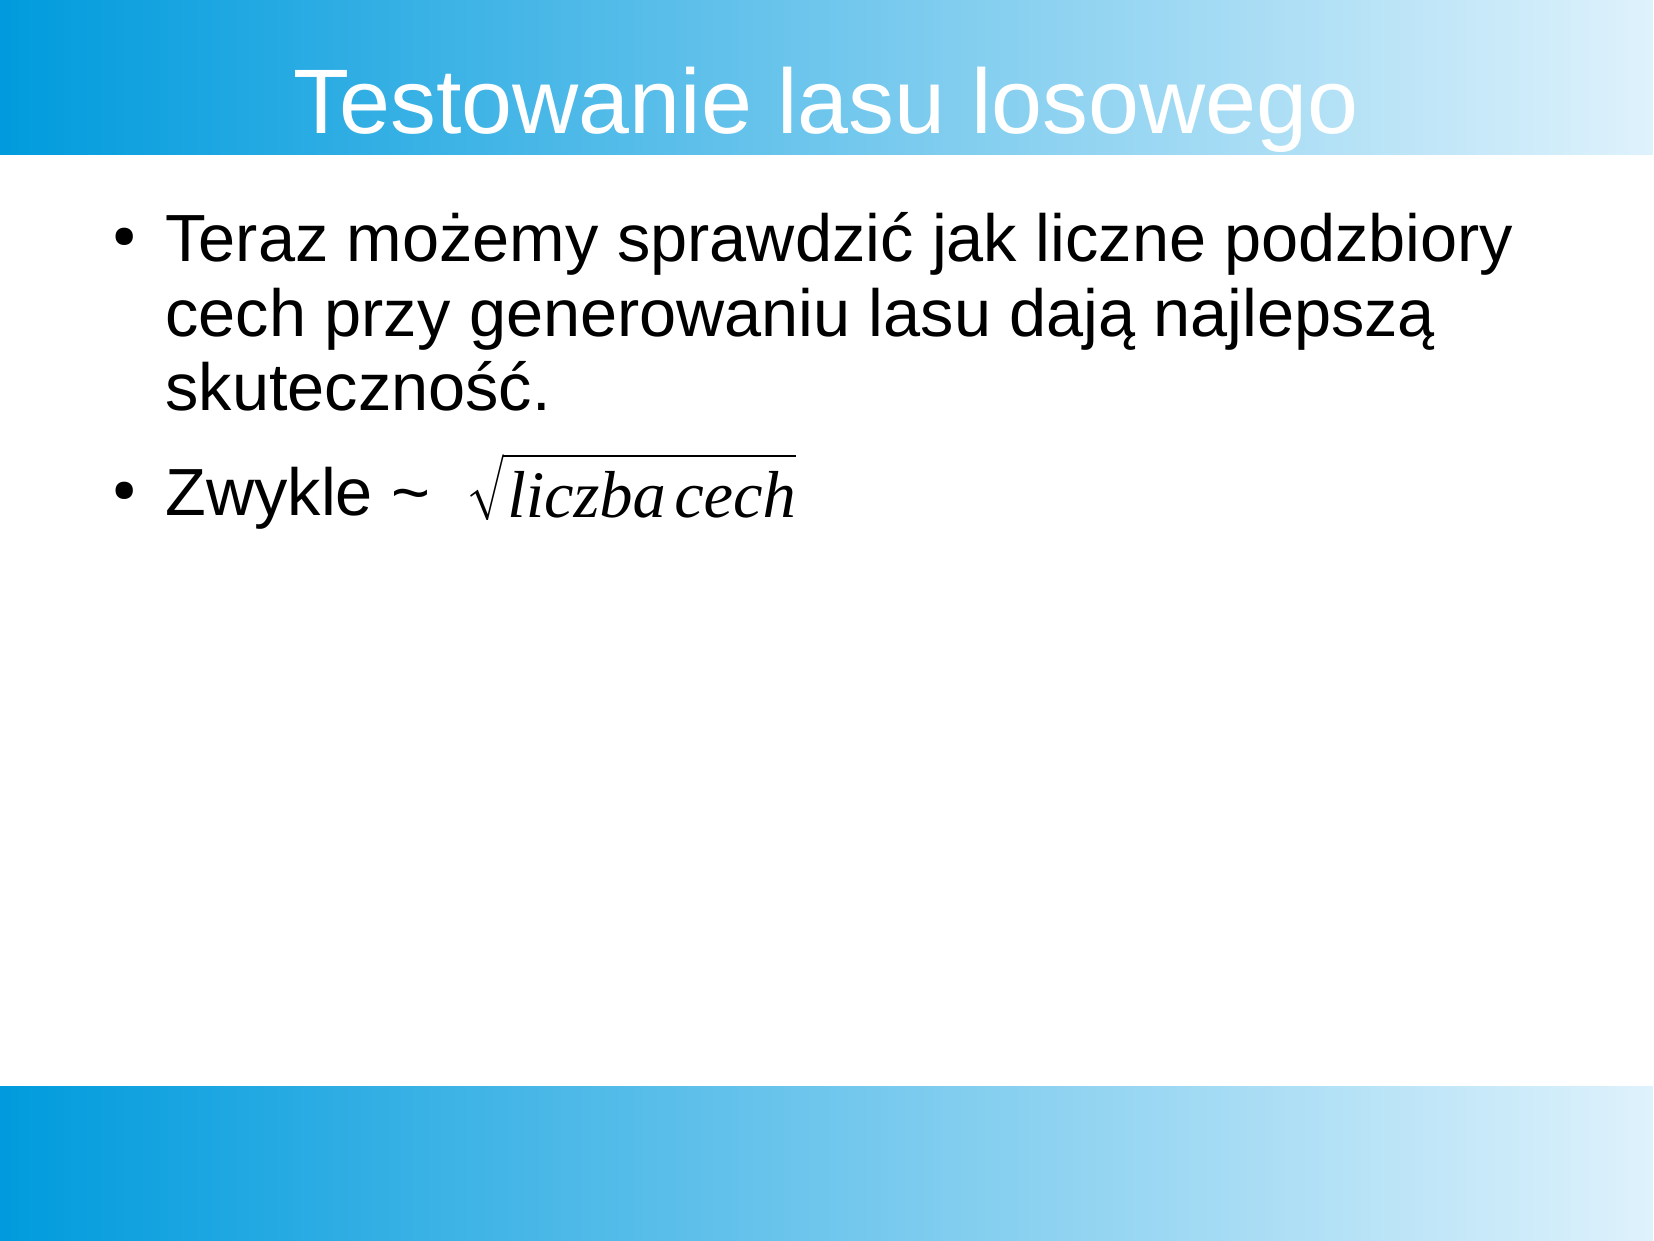

# Testowanie lasu losowego
Teraz możemy sprawdzić jak liczne podzbiory cech przy generowaniu lasu dają najlepszą skuteczność.
Zwykle ~